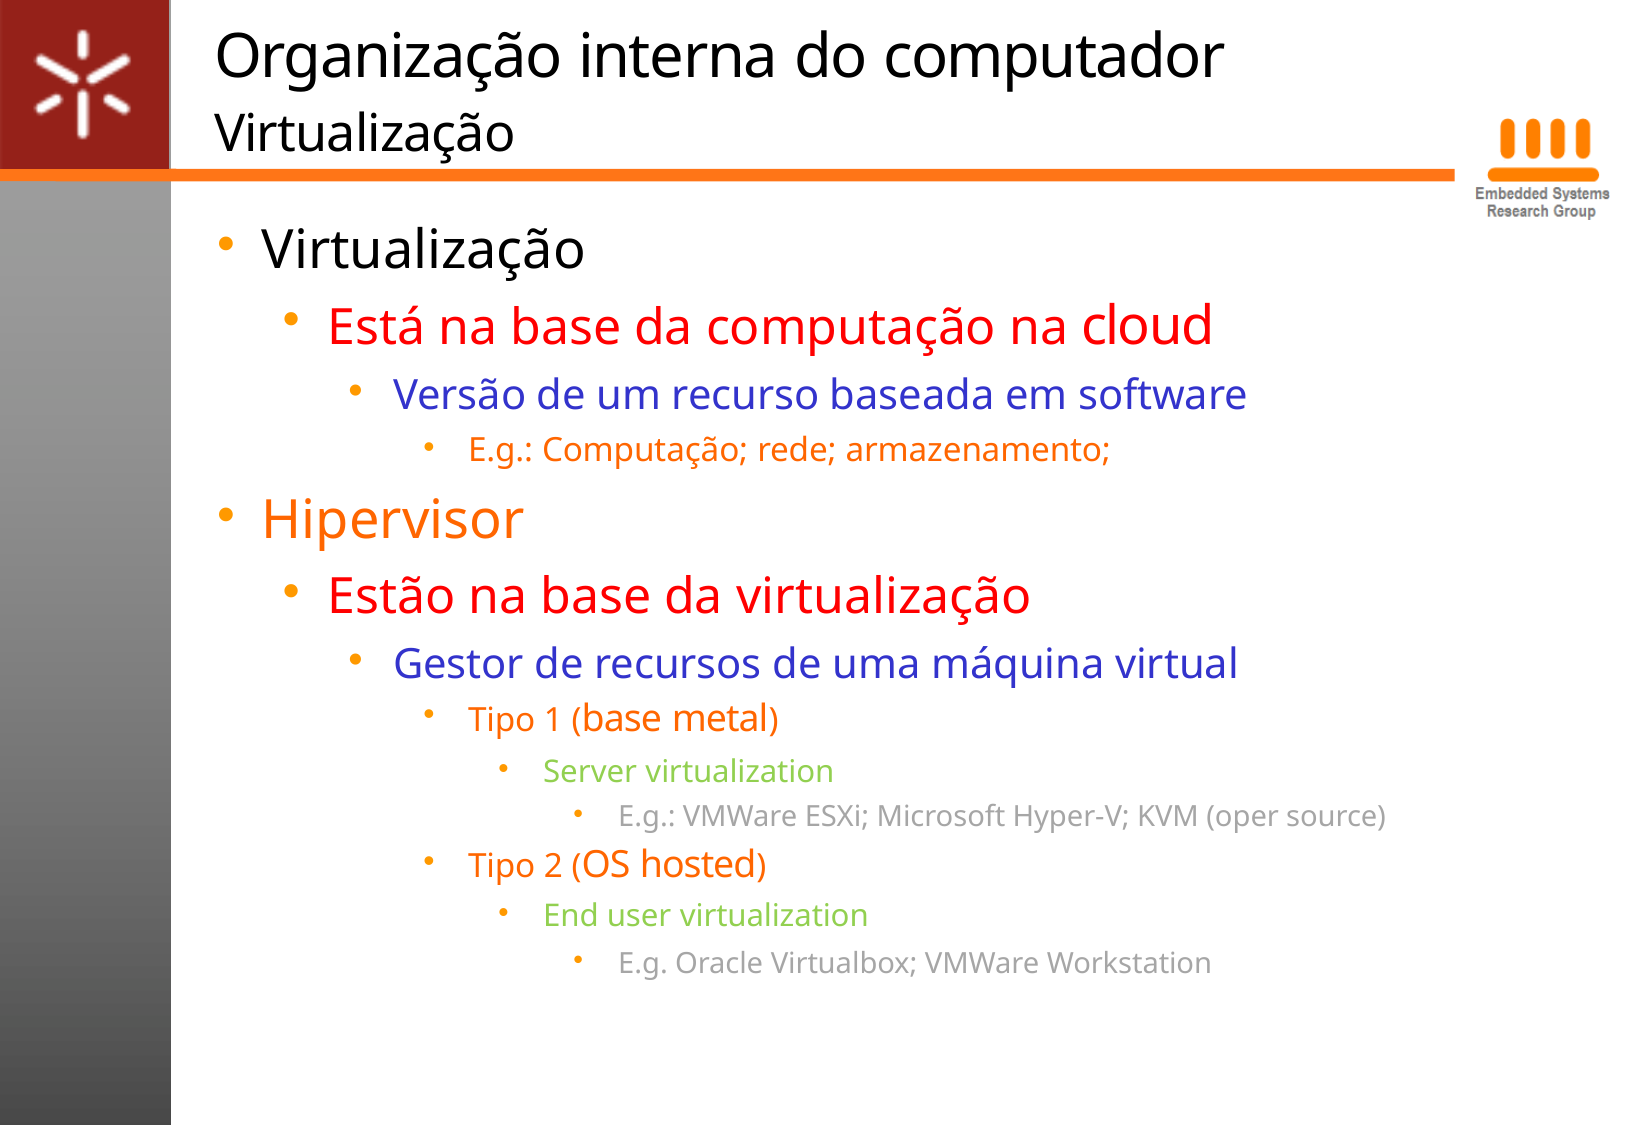

# Organização interna do computador Virtualização
Virtualização
Está na base da computação na cloud
Versão de um recurso baseada em software
E.g.: Computação; rede; armazenamento;
Hipervisor
Estão na base da virtualização
Gestor de recursos de uma máquina virtual
Tipo 1 (base metal)
Server virtualization
E.g.: VMWare ESXi; Microsoft Hyper-V; KVM (oper source)
Tipo 2 (OS hosted)
End user virtualization
E.g. Oracle Virtualbox; VMWare Workstation